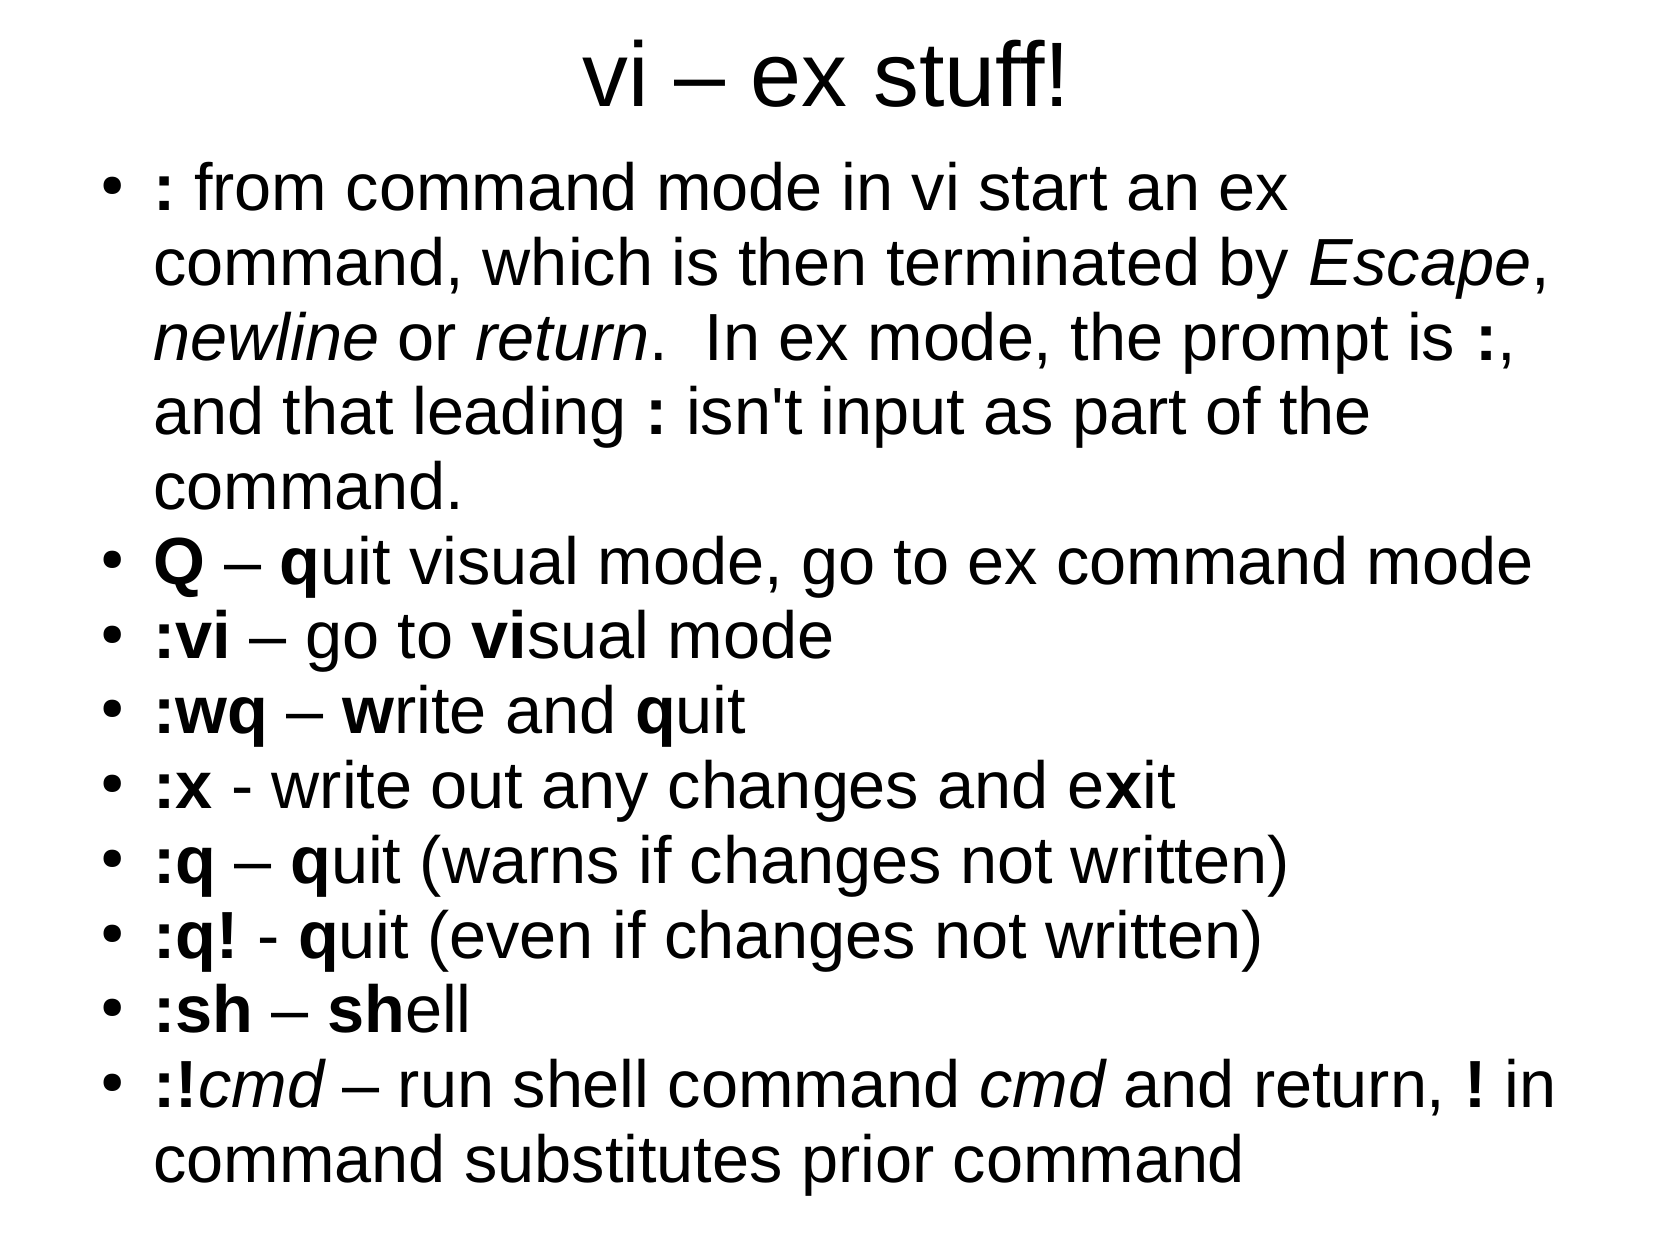

# vi – ex stuff!
: from command mode in vi start an ex command, which is then terminated by Escape, newline or return. In ex mode, the prompt is :, and that leading : isn't input as part of the command.
Q – quit visual mode, go to ex command mode
:vi – go to visual mode
:wq – write and quit
:x - write out any changes and exit
:q – quit (warns if changes not written)
:q! - quit (even if changes not written)
:sh – shell
:!cmd – run shell command cmd and return, ! in command substitutes prior command